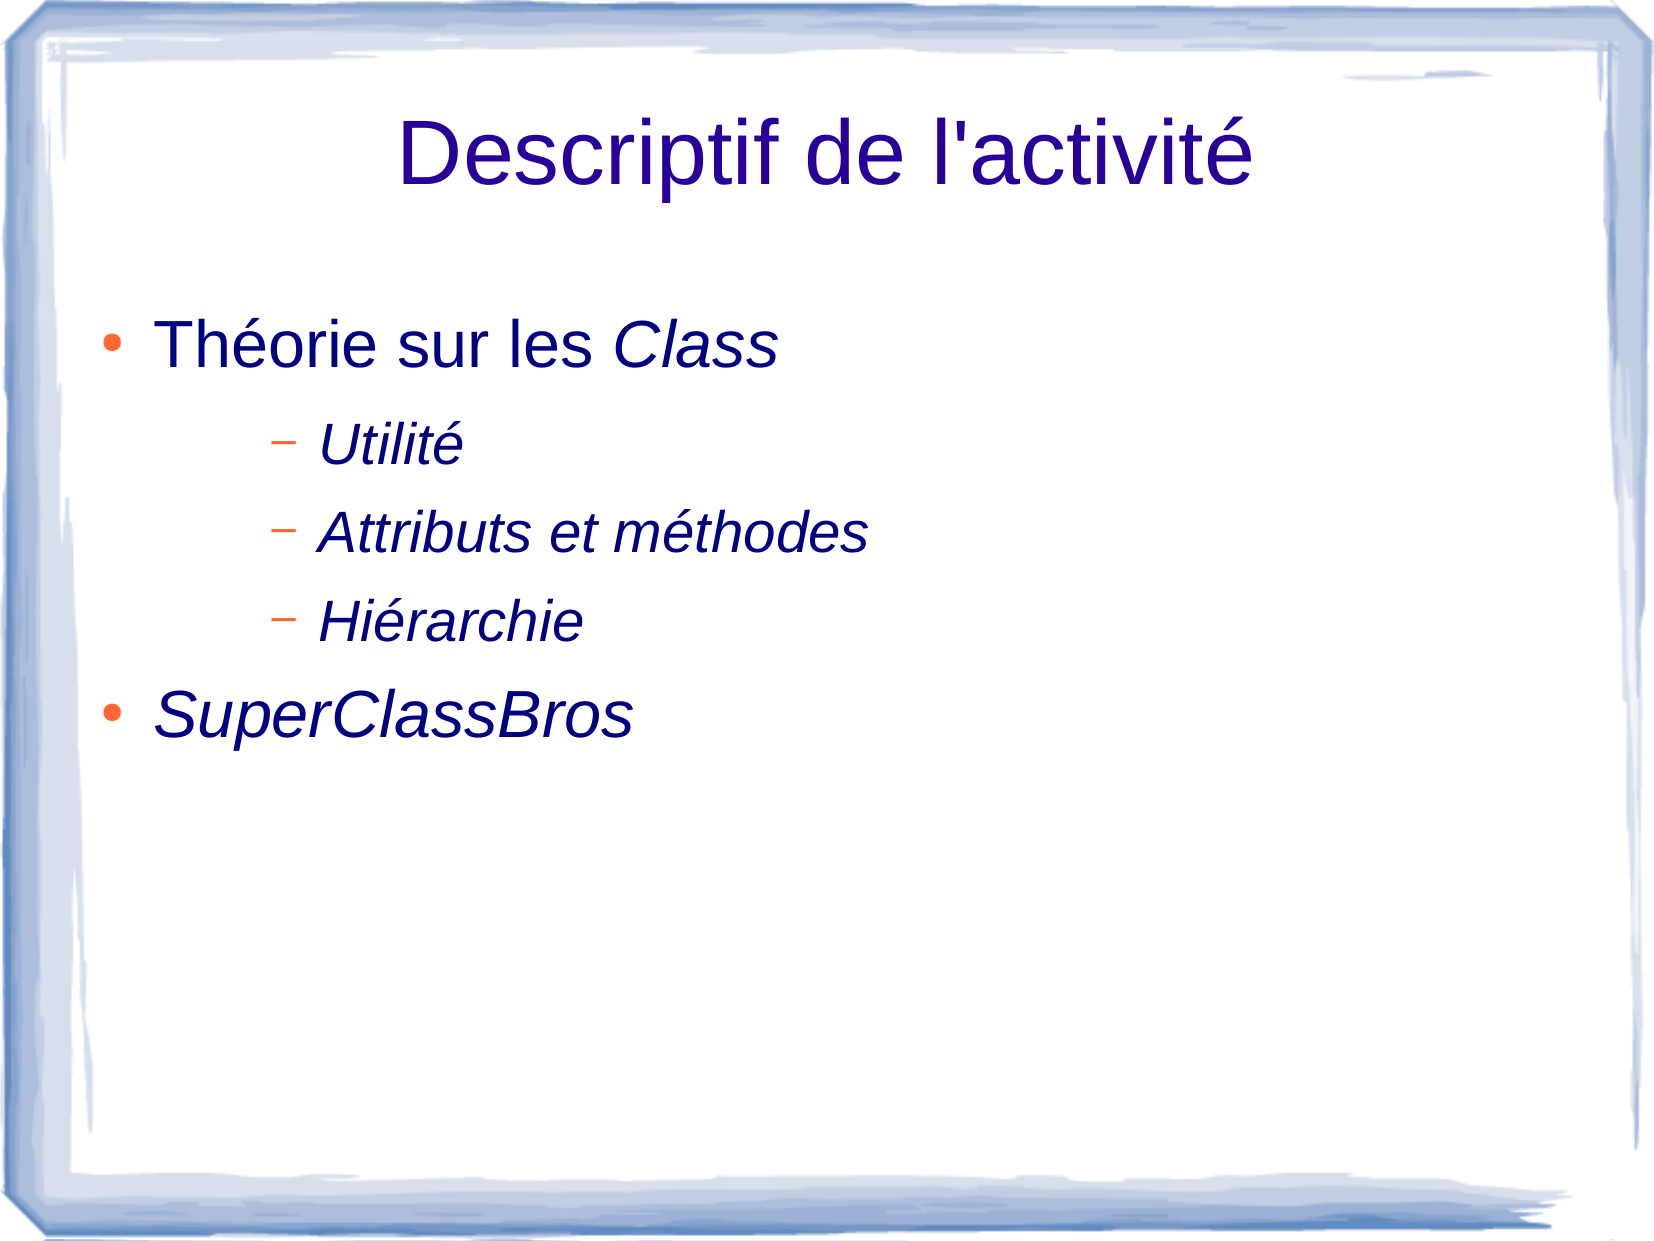

# Descriptif de l'activité
Théorie sur les Class
Utilité
Attributs et méthodes
Hiérarchie
SuperClassBros